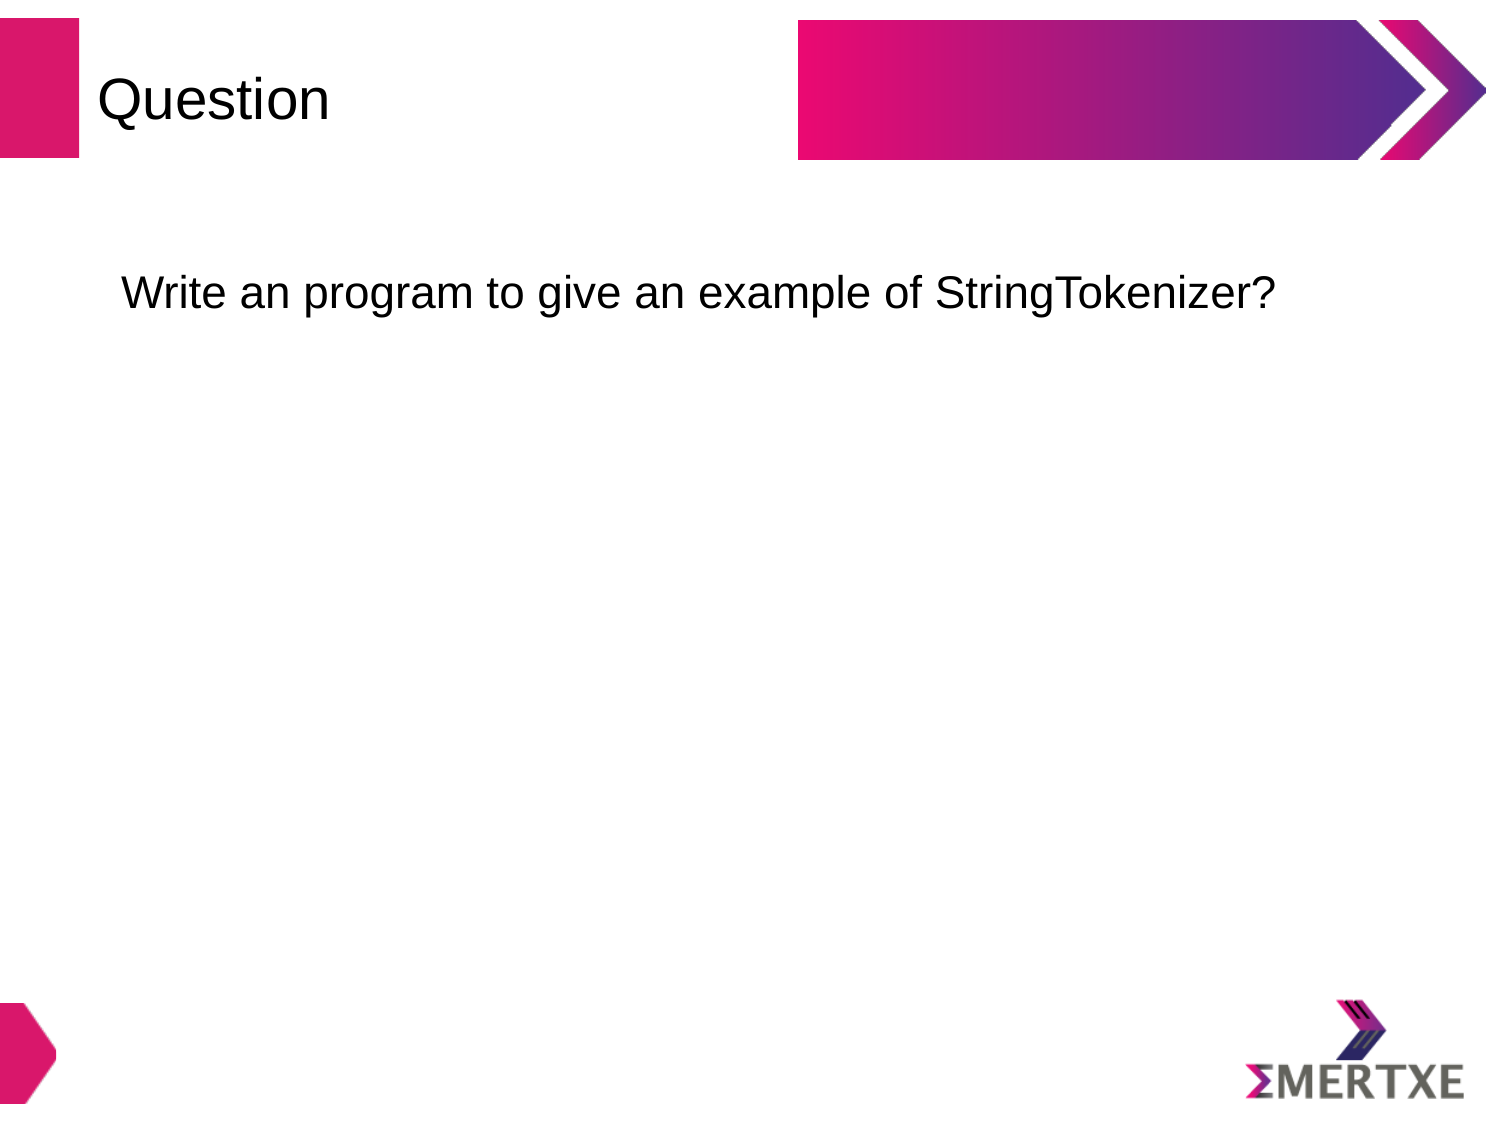

Question
Write an program to give an example of StringTokenizer?